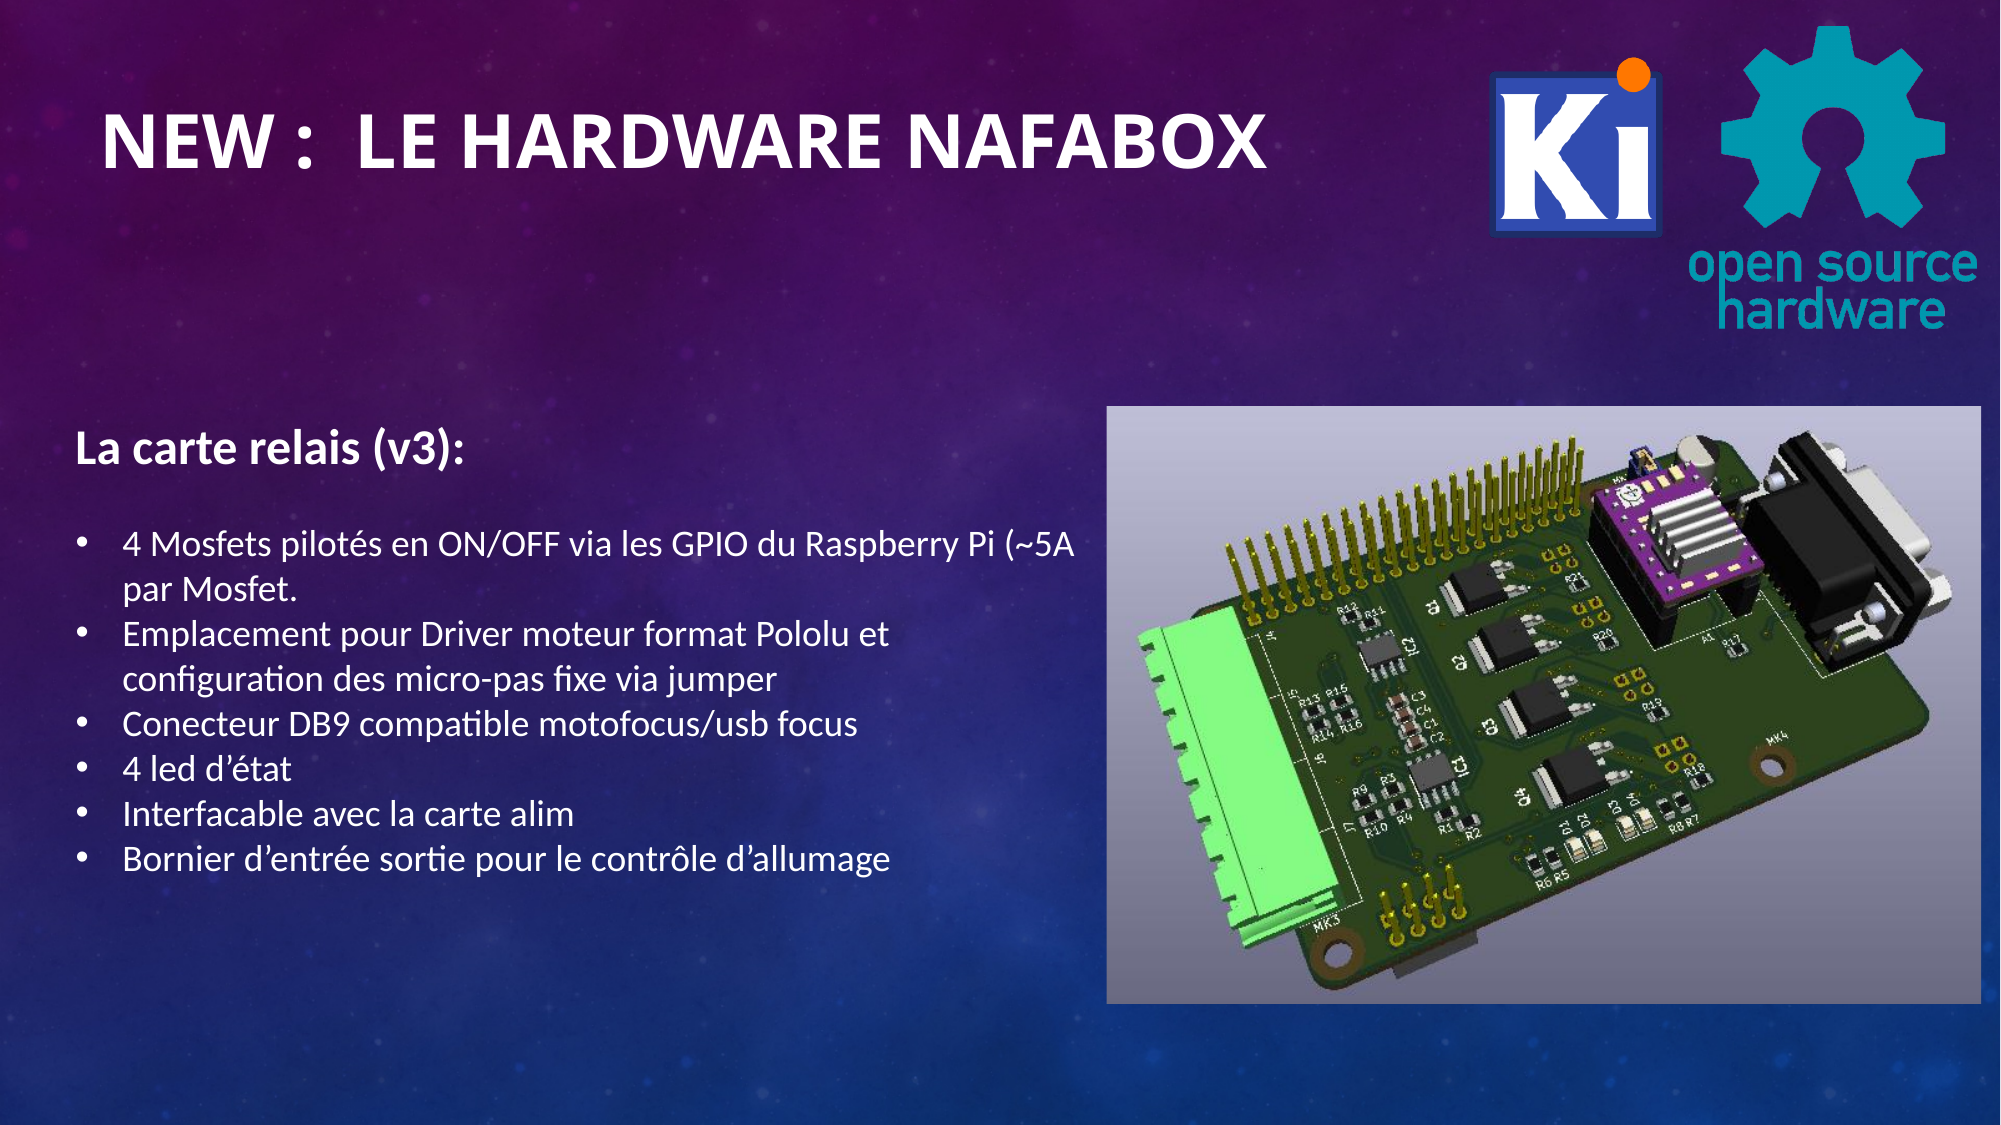

# NEW : Le HarDware NAFABOX
La carte relais (v3):
4 Mosfets pilotés en ON/OFF via les GPIO du Raspberry Pi (~5A par Mosfet.
Emplacement pour Driver moteur format Pololu et configuration des micro-pas fixe via jumper
Conecteur DB9 compatible motofocus/usb focus
4 led d’état
Interfacable avec la carte alim
Bornier d’entrée sortie pour le contrôle d’allumage